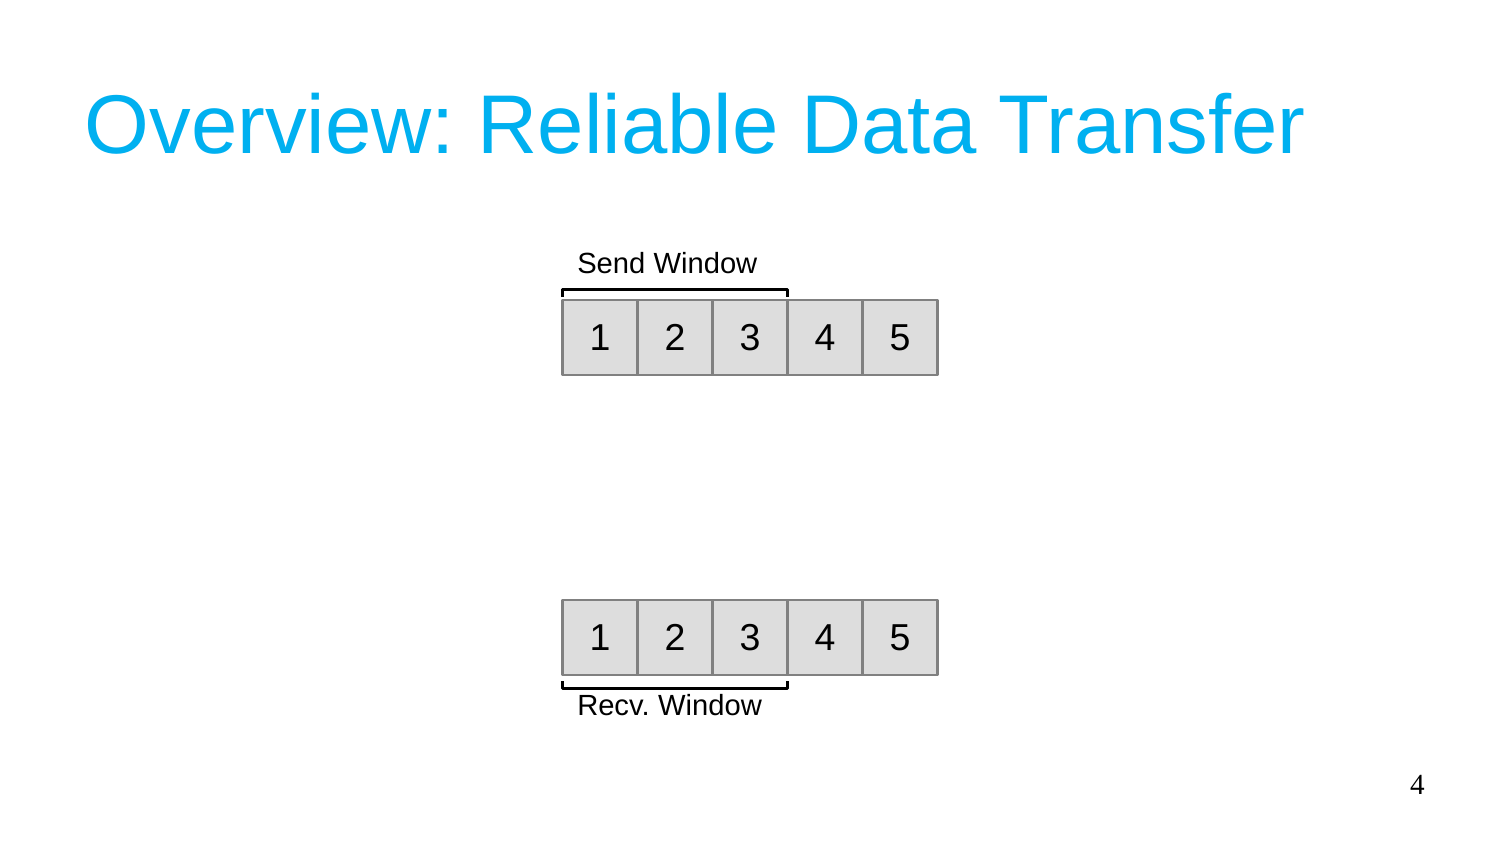

# Overview: Reliable Data Transfer
Send Window
Recv. Window
1
2
3
4
5
1
2
3
4
5
4